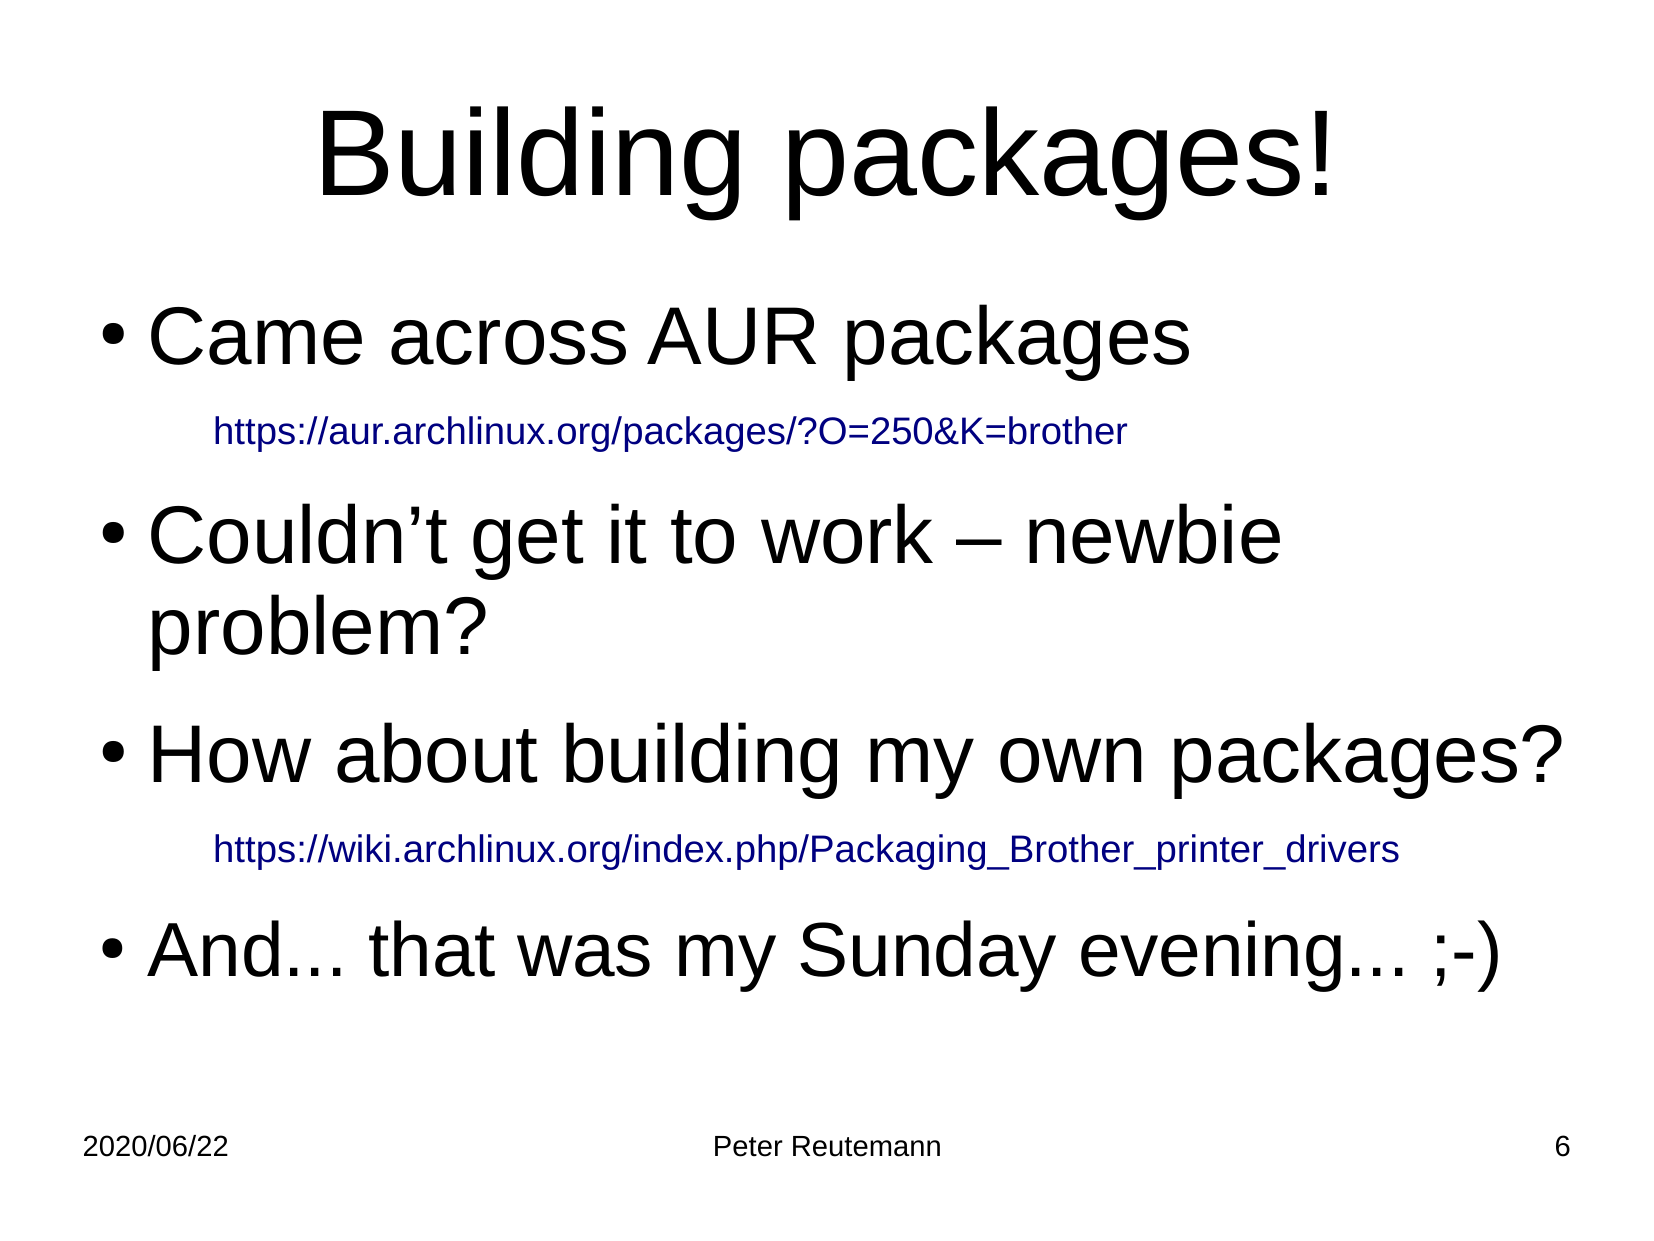

# Building packages!
Came across AUR packages
https://aur.archlinux.org/packages/?O=250&K=brother
Couldn’t get it to work – newbie problem?
How about building my own packages?
https://wiki.archlinux.org/index.php/Packaging_Brother_printer_drivers
And... that was my Sunday evening... ;-)
2020/06/22
Peter Reutemann
6